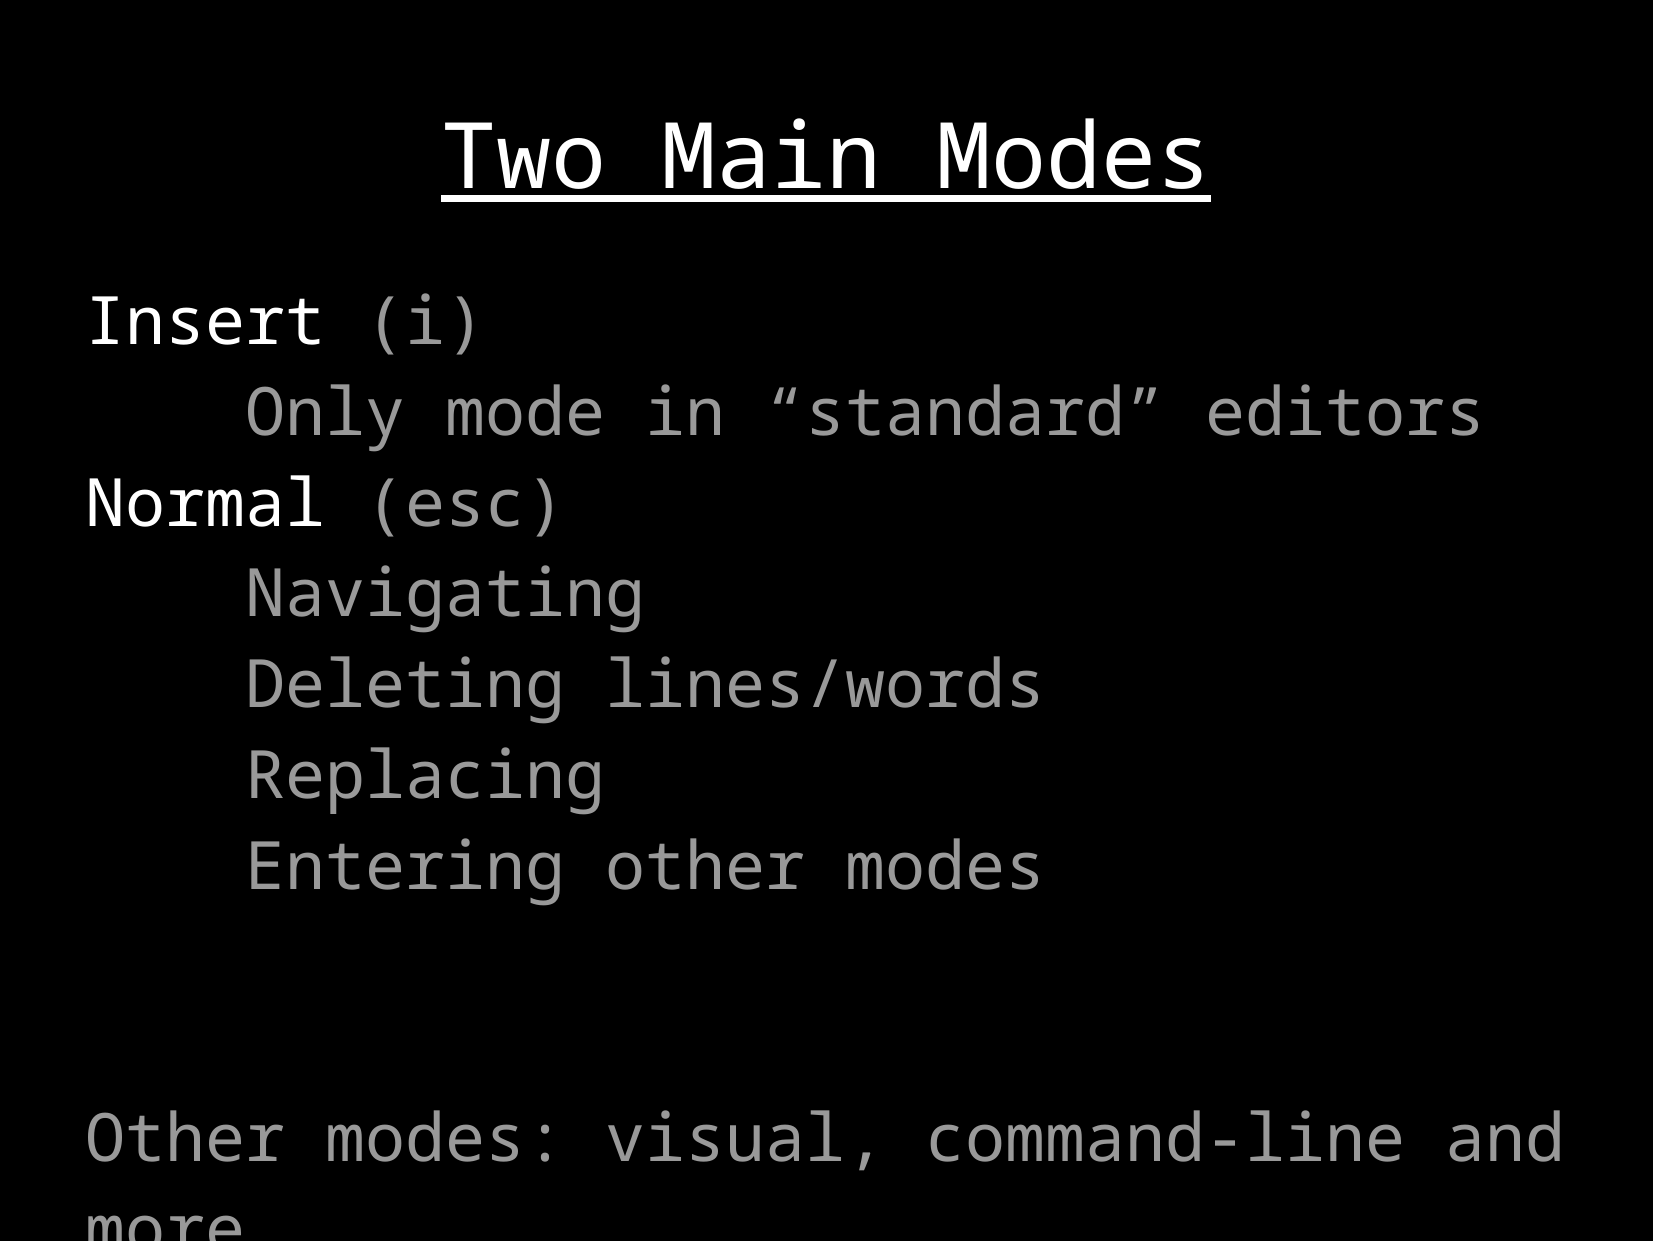

# Two Main Modes
| Insert (i) Only mode in “standard” editors Normal (esc) Navigating Deleting lines/words Replacing Entering other modes Other modes: visual, command-line and more | |
| --- | --- |